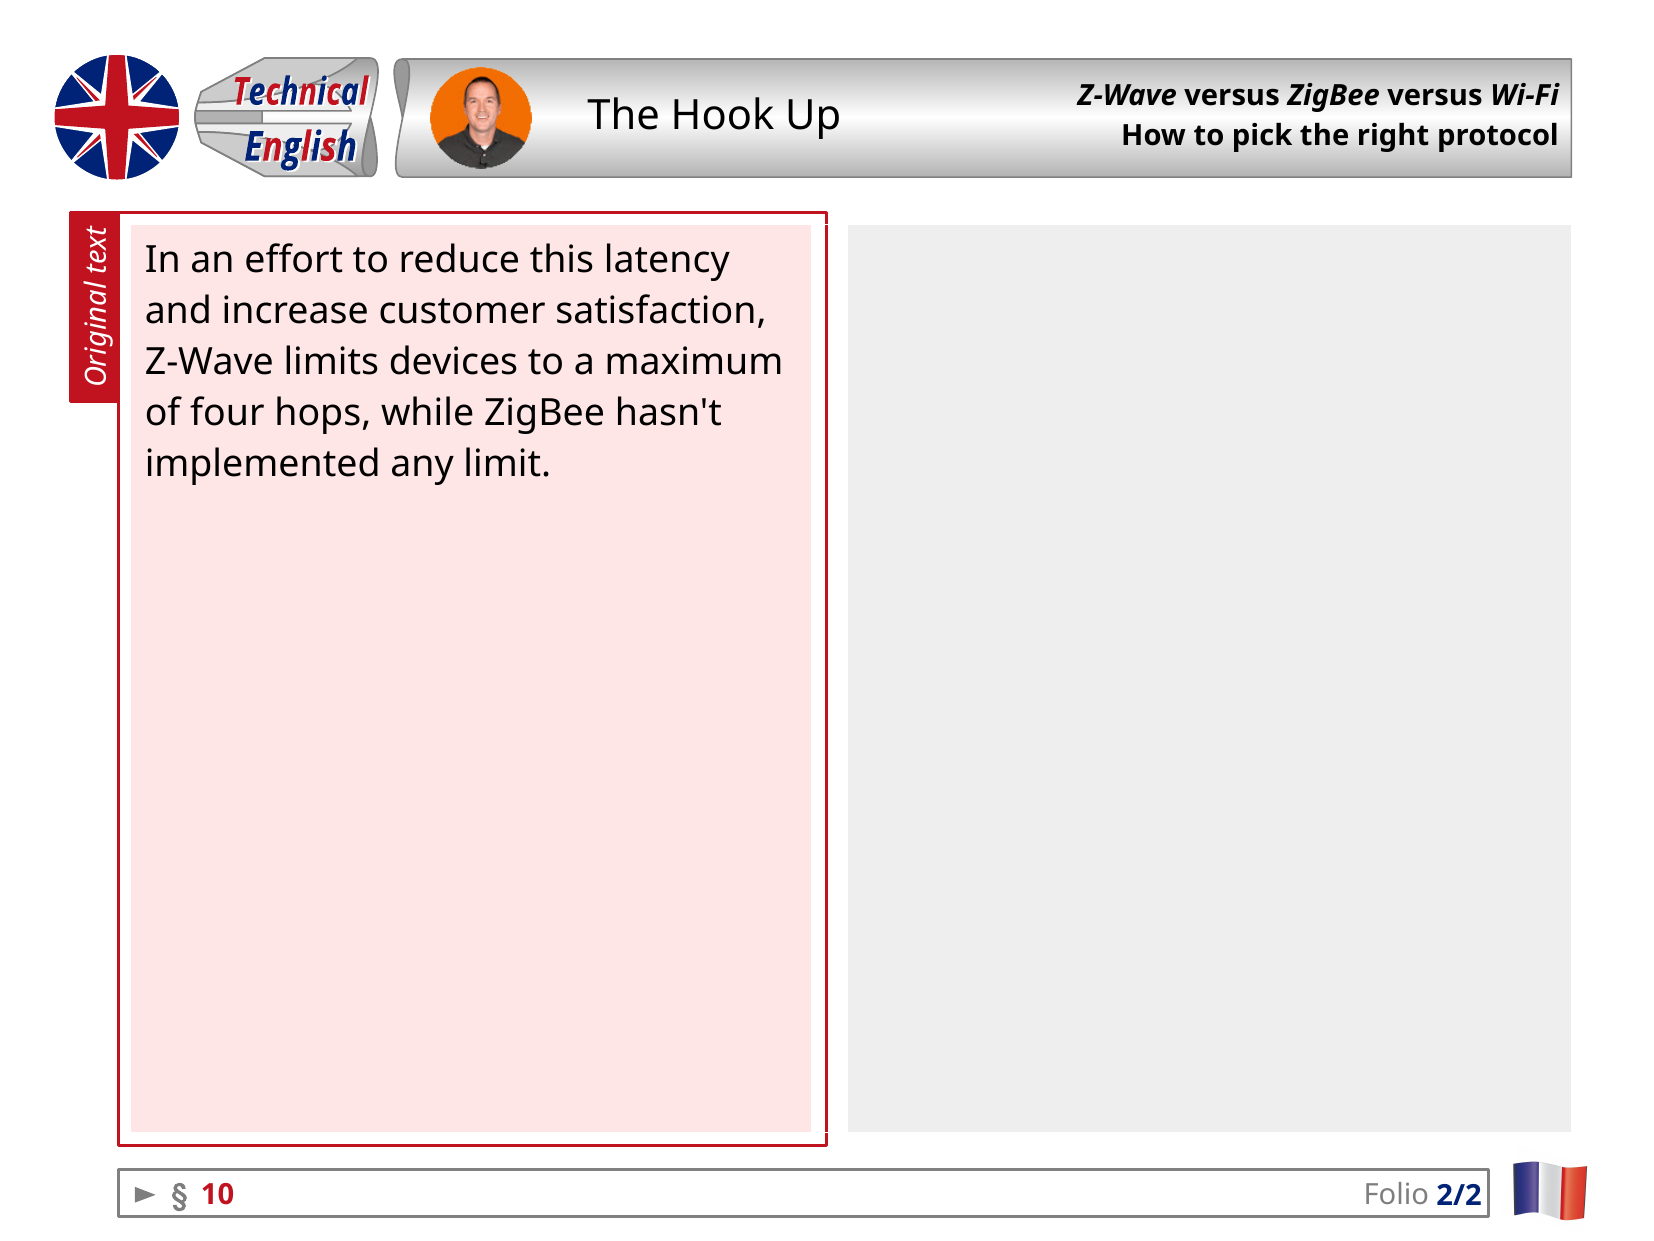

#
| In an effort to reduce this latency and increase customer satisfaction, Z-Wave limits devices to a maximum of four hops, while ZigBee hasn't implemented any limit. | | |
| --- | --- | --- |
10
2/2